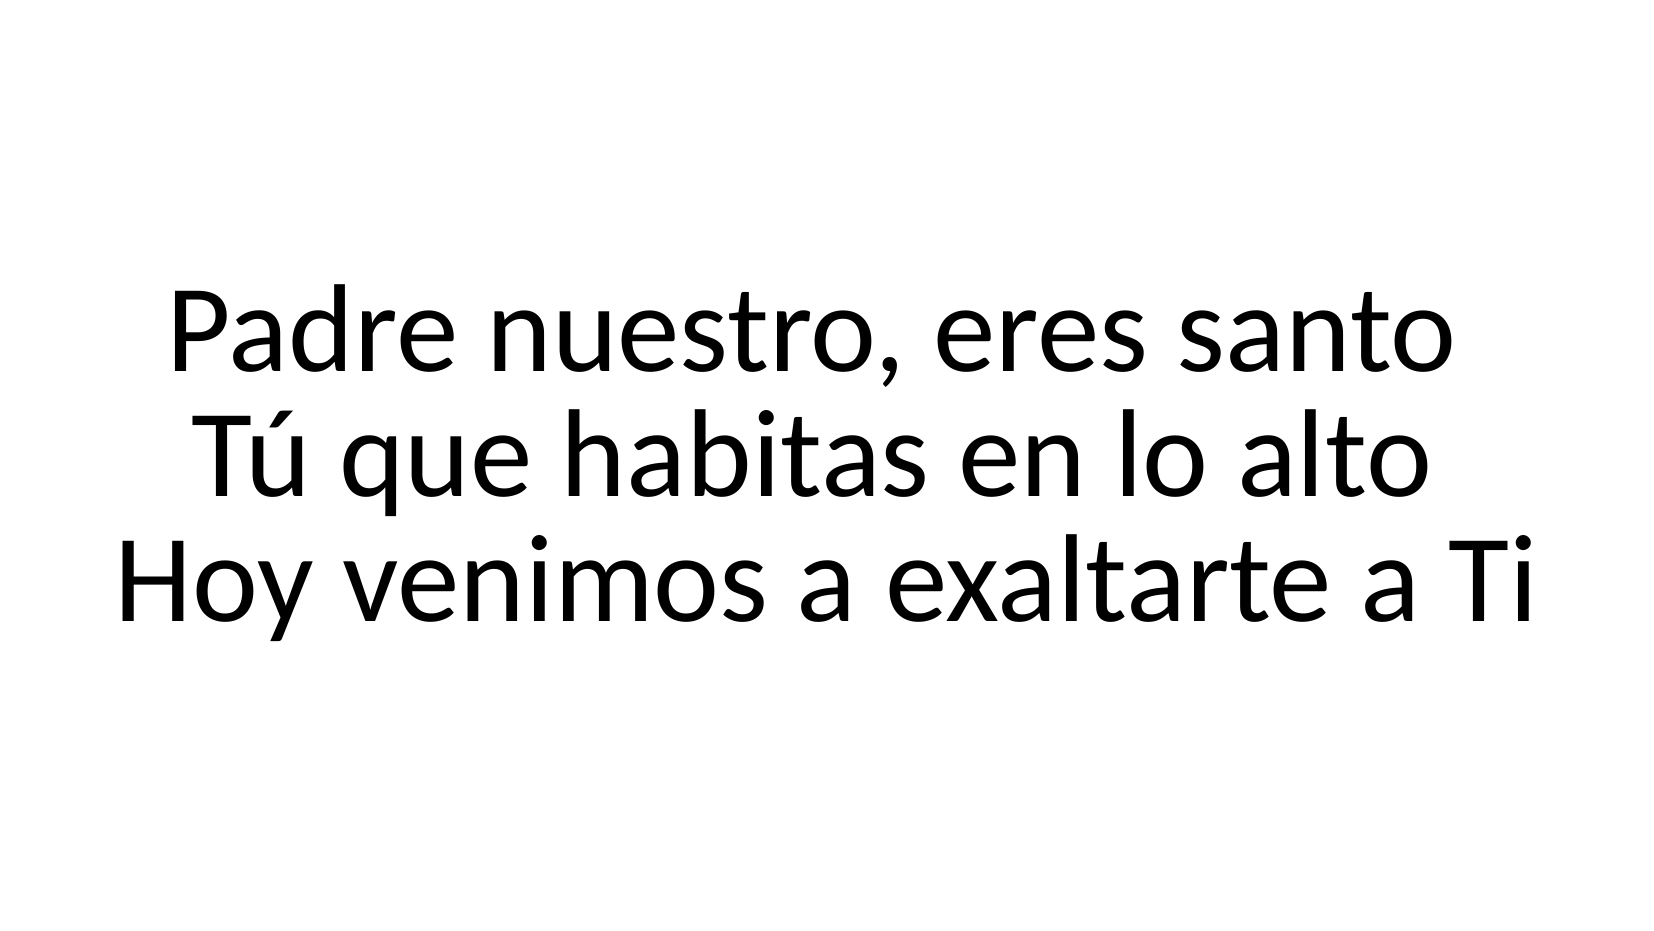

# Padre nuestro, eres santo Tú que habitas en lo alto Hoy venimos a exaltarte a Ti